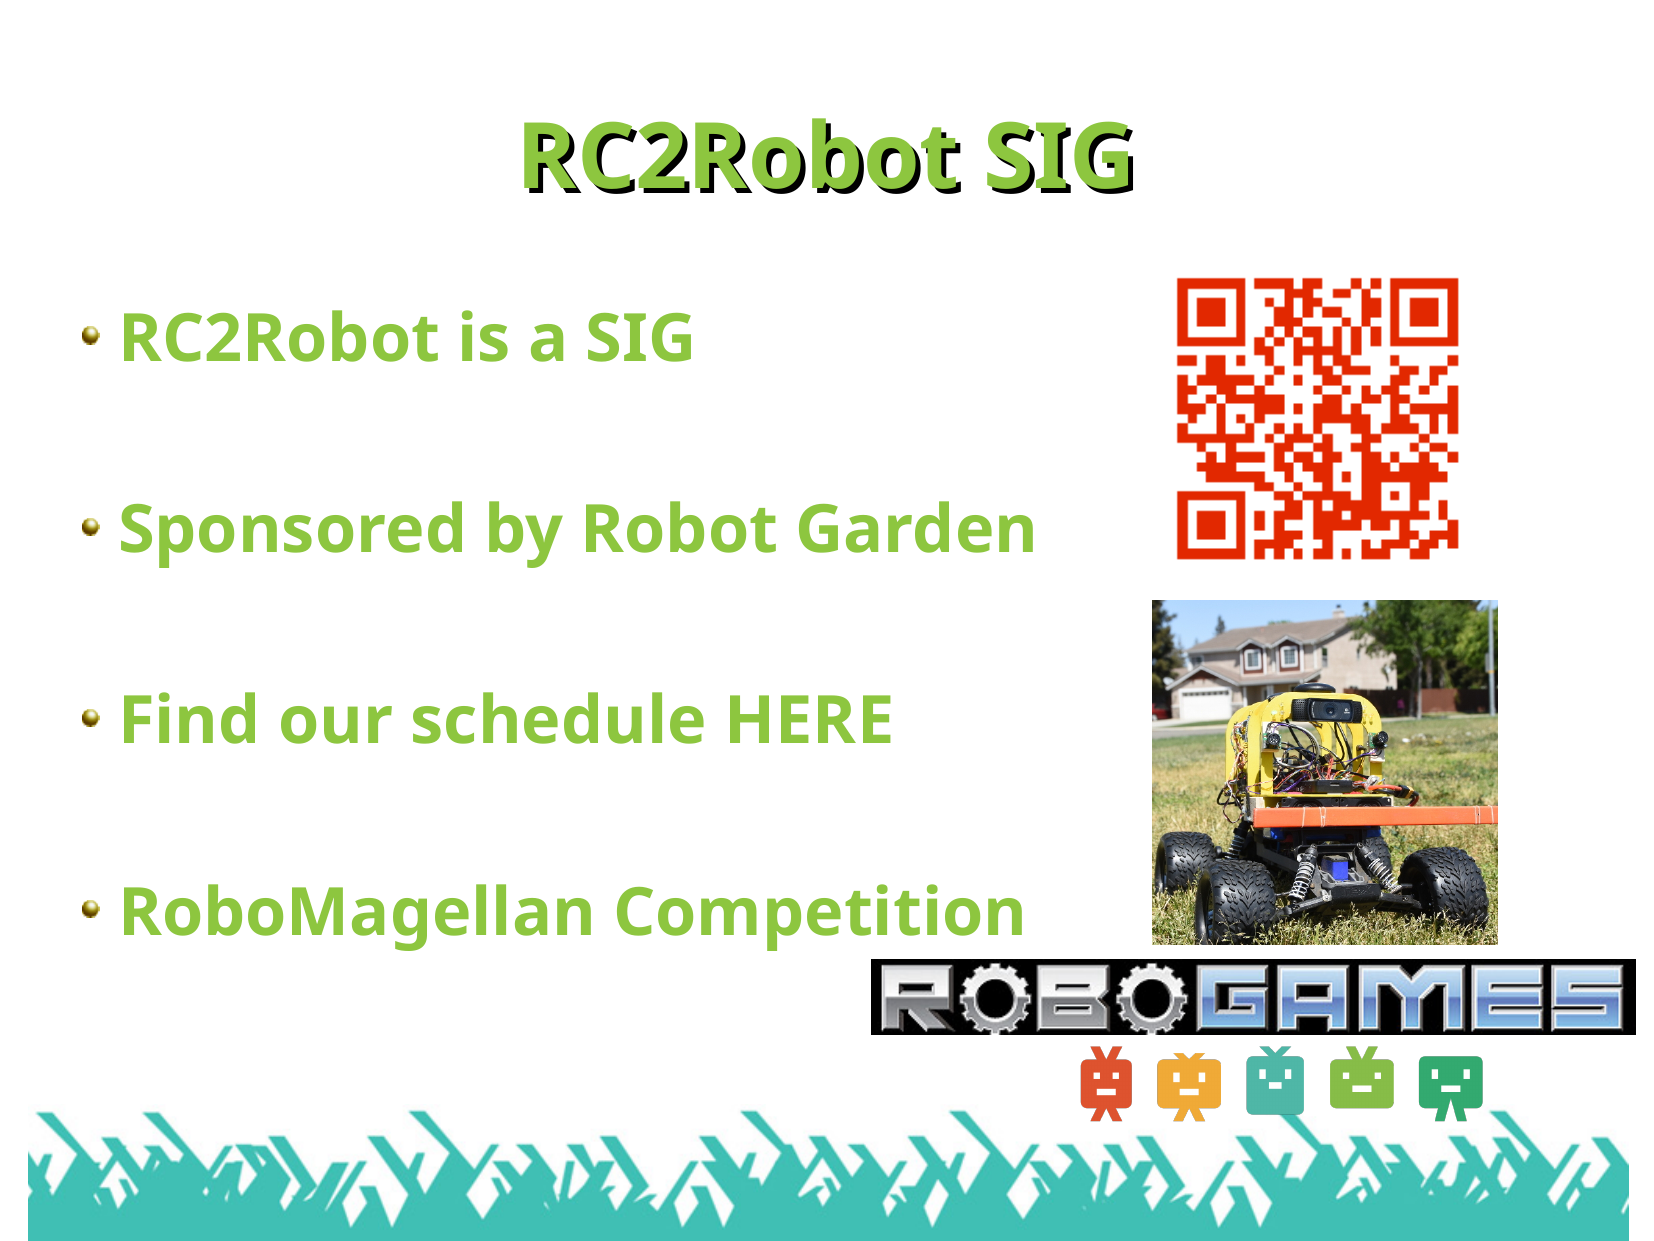

# RC2Robot SIG
RC2Robot is a SIG
Sponsored by Robot Garden
Find our schedule HERE
RoboMagellan Competition